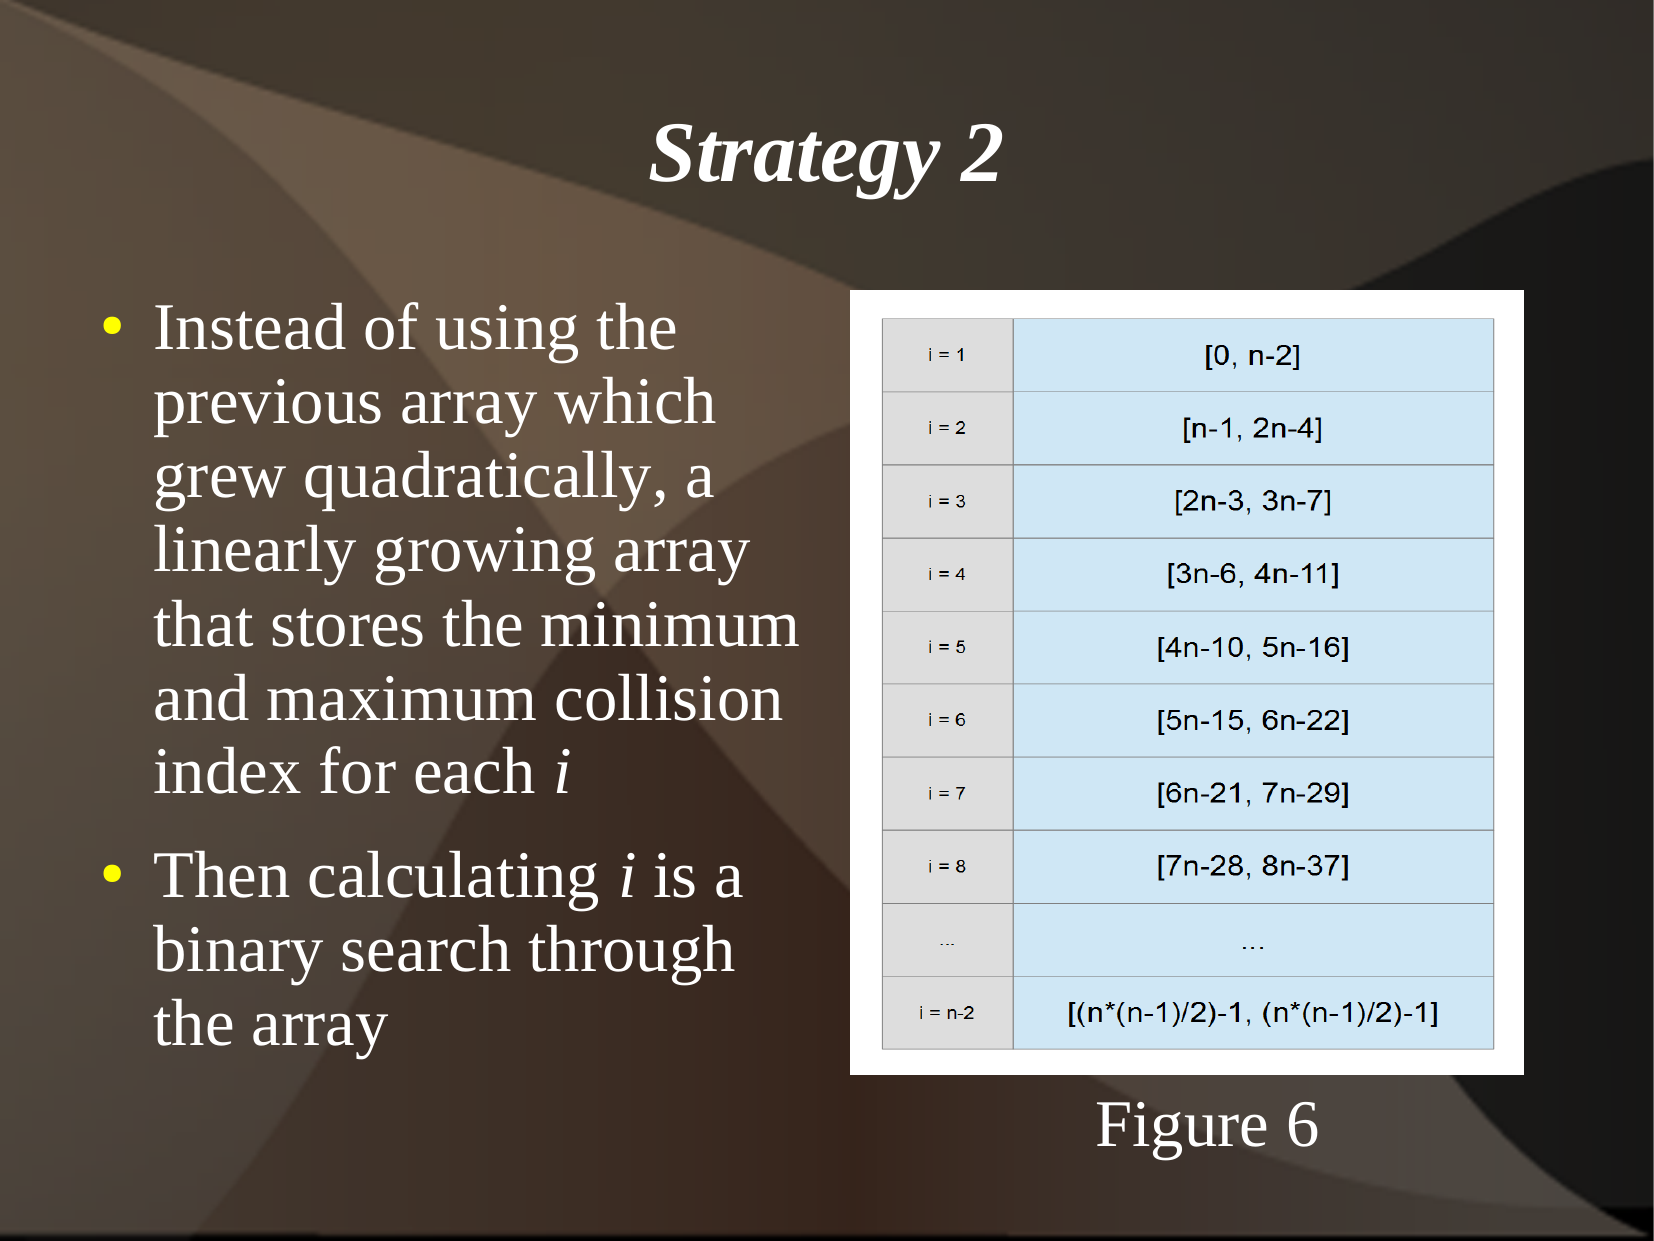

# Strategy 2
Instead of using the previous array which grew quadratically, a linearly growing array that stores the minimum and maximum collision index for each i
Then calculating i is a binary search through the array
Figure 6